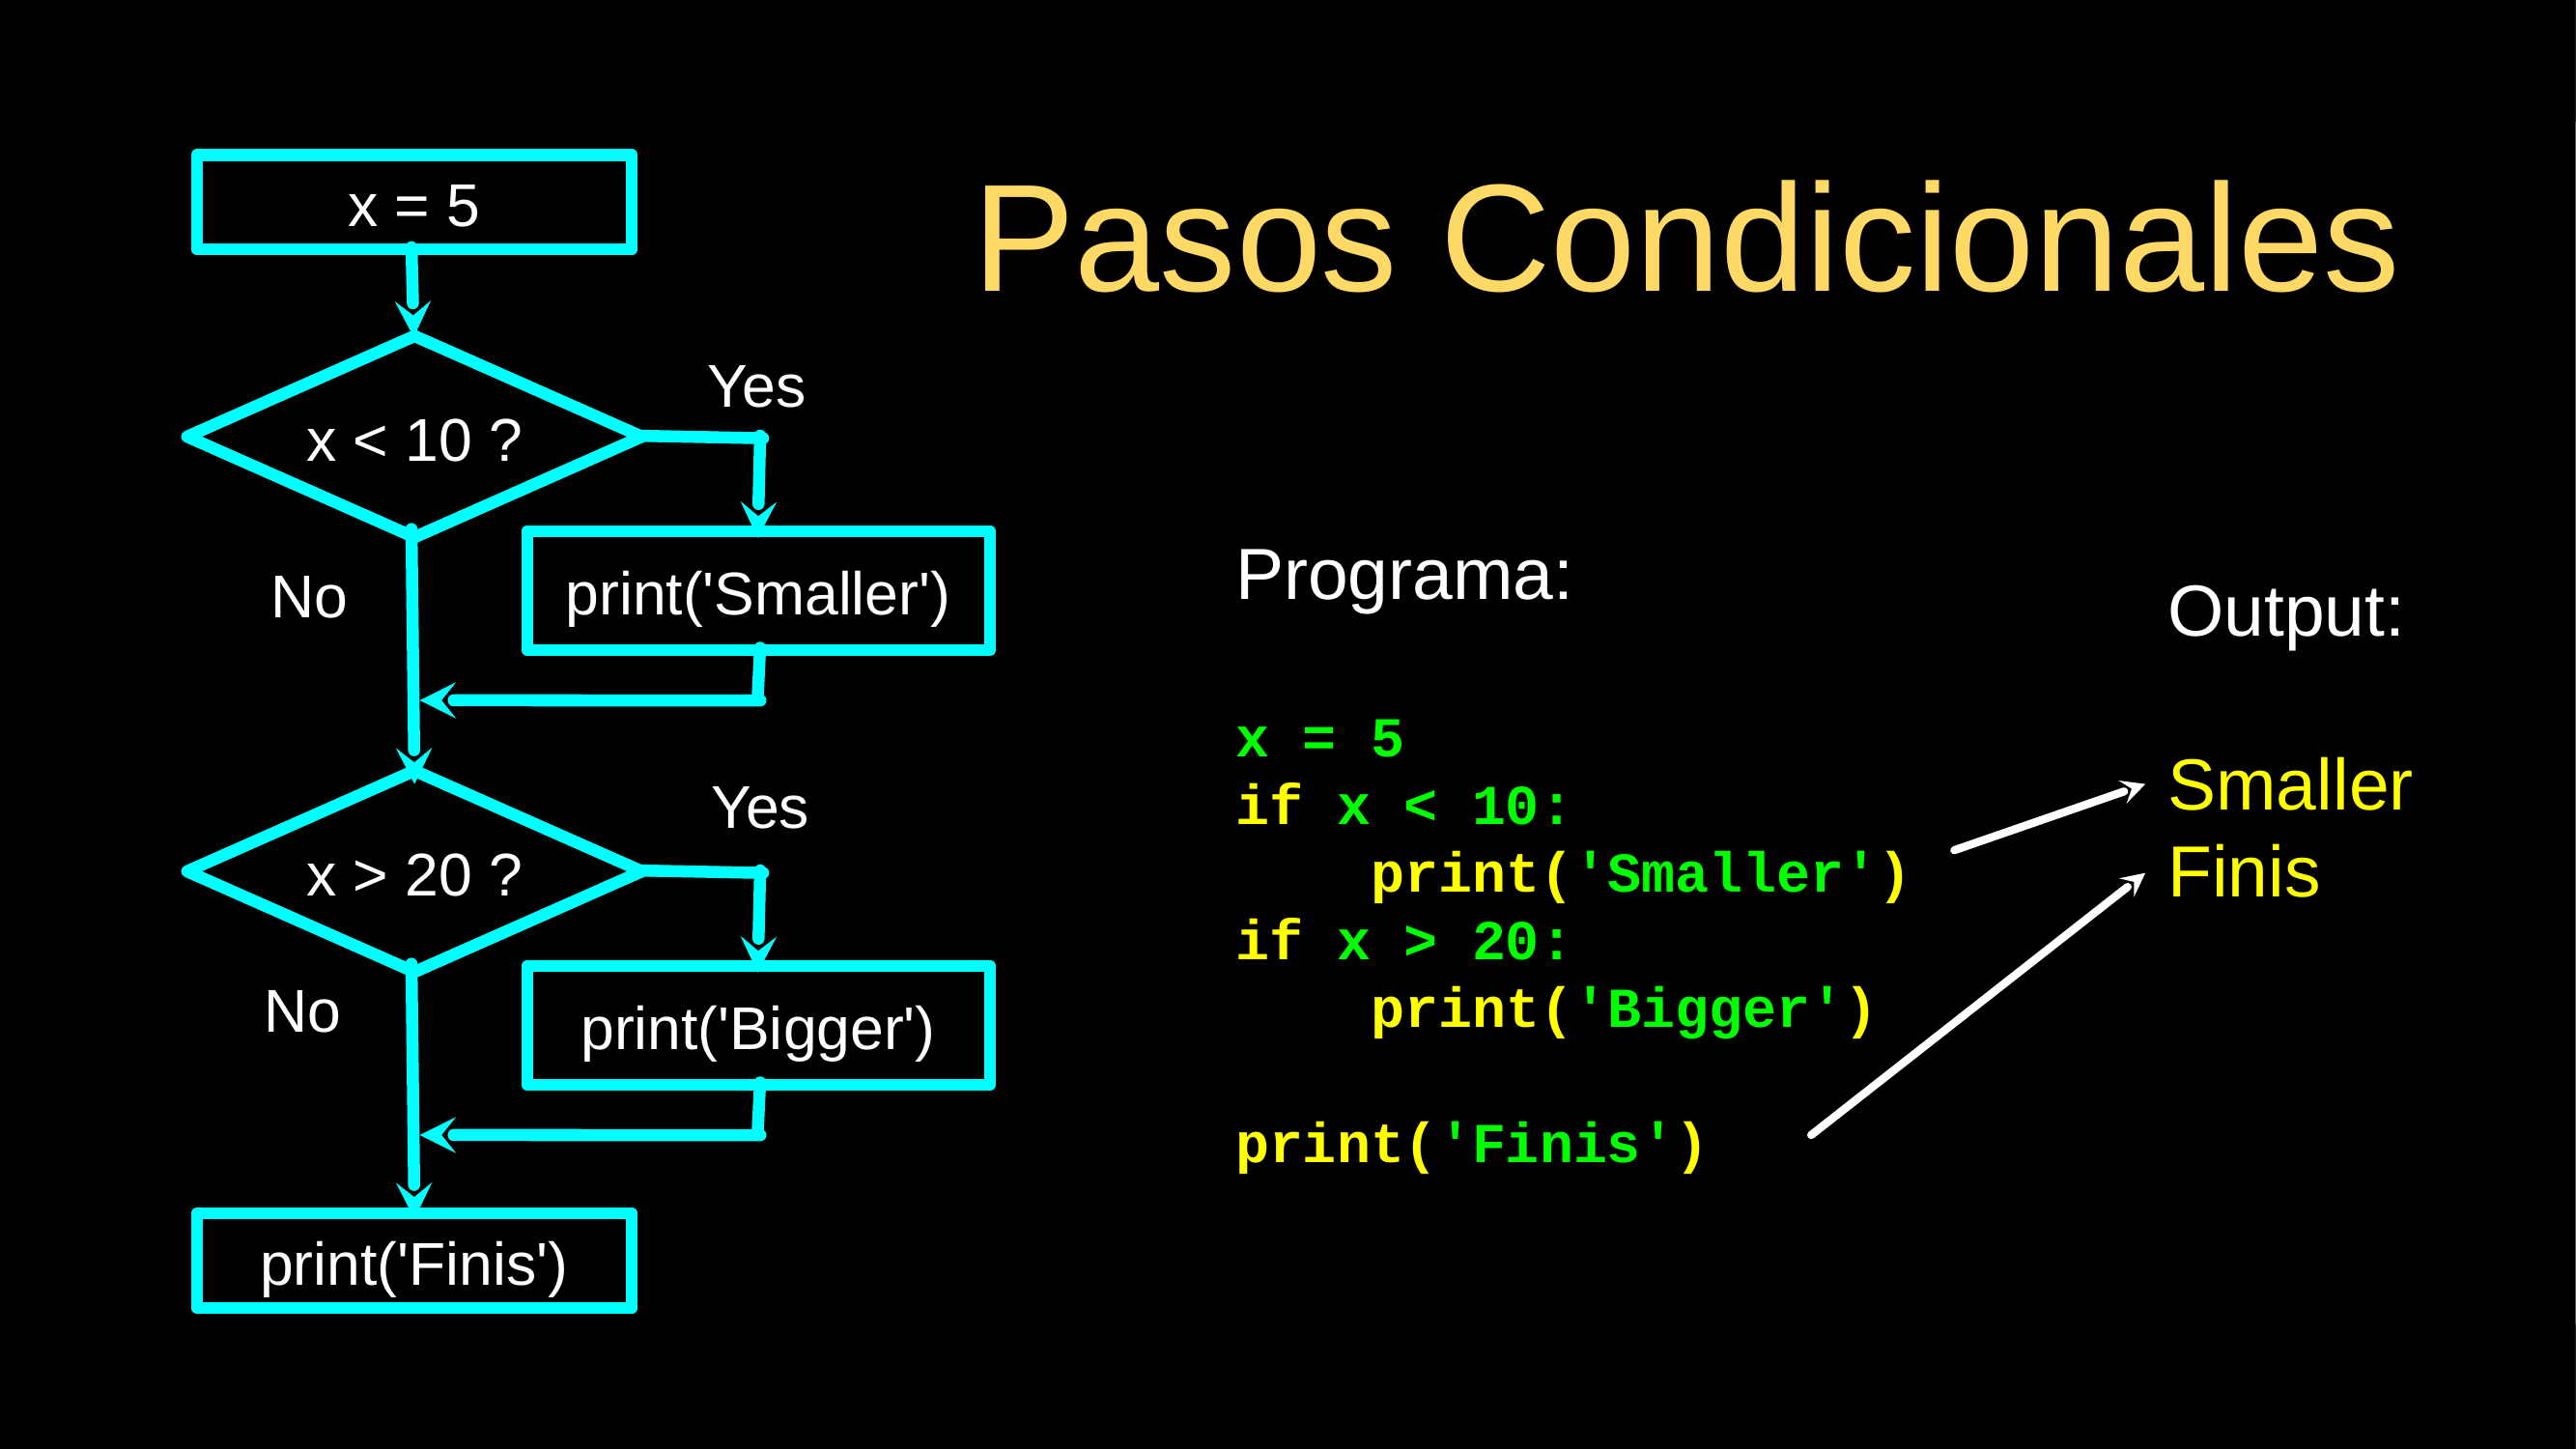

# Pasos Condicionales
x = 5
Yes
x < 10 ?
Programa:
x = 5
if x < 10:
 print('Smaller')
if x > 20:
 print('Bigger')
print('Finis')
print('Smaller')
No
Output:
Smaller
Finis
Yes
x > 20 ?
print('Bigger')
No
print('Finis')